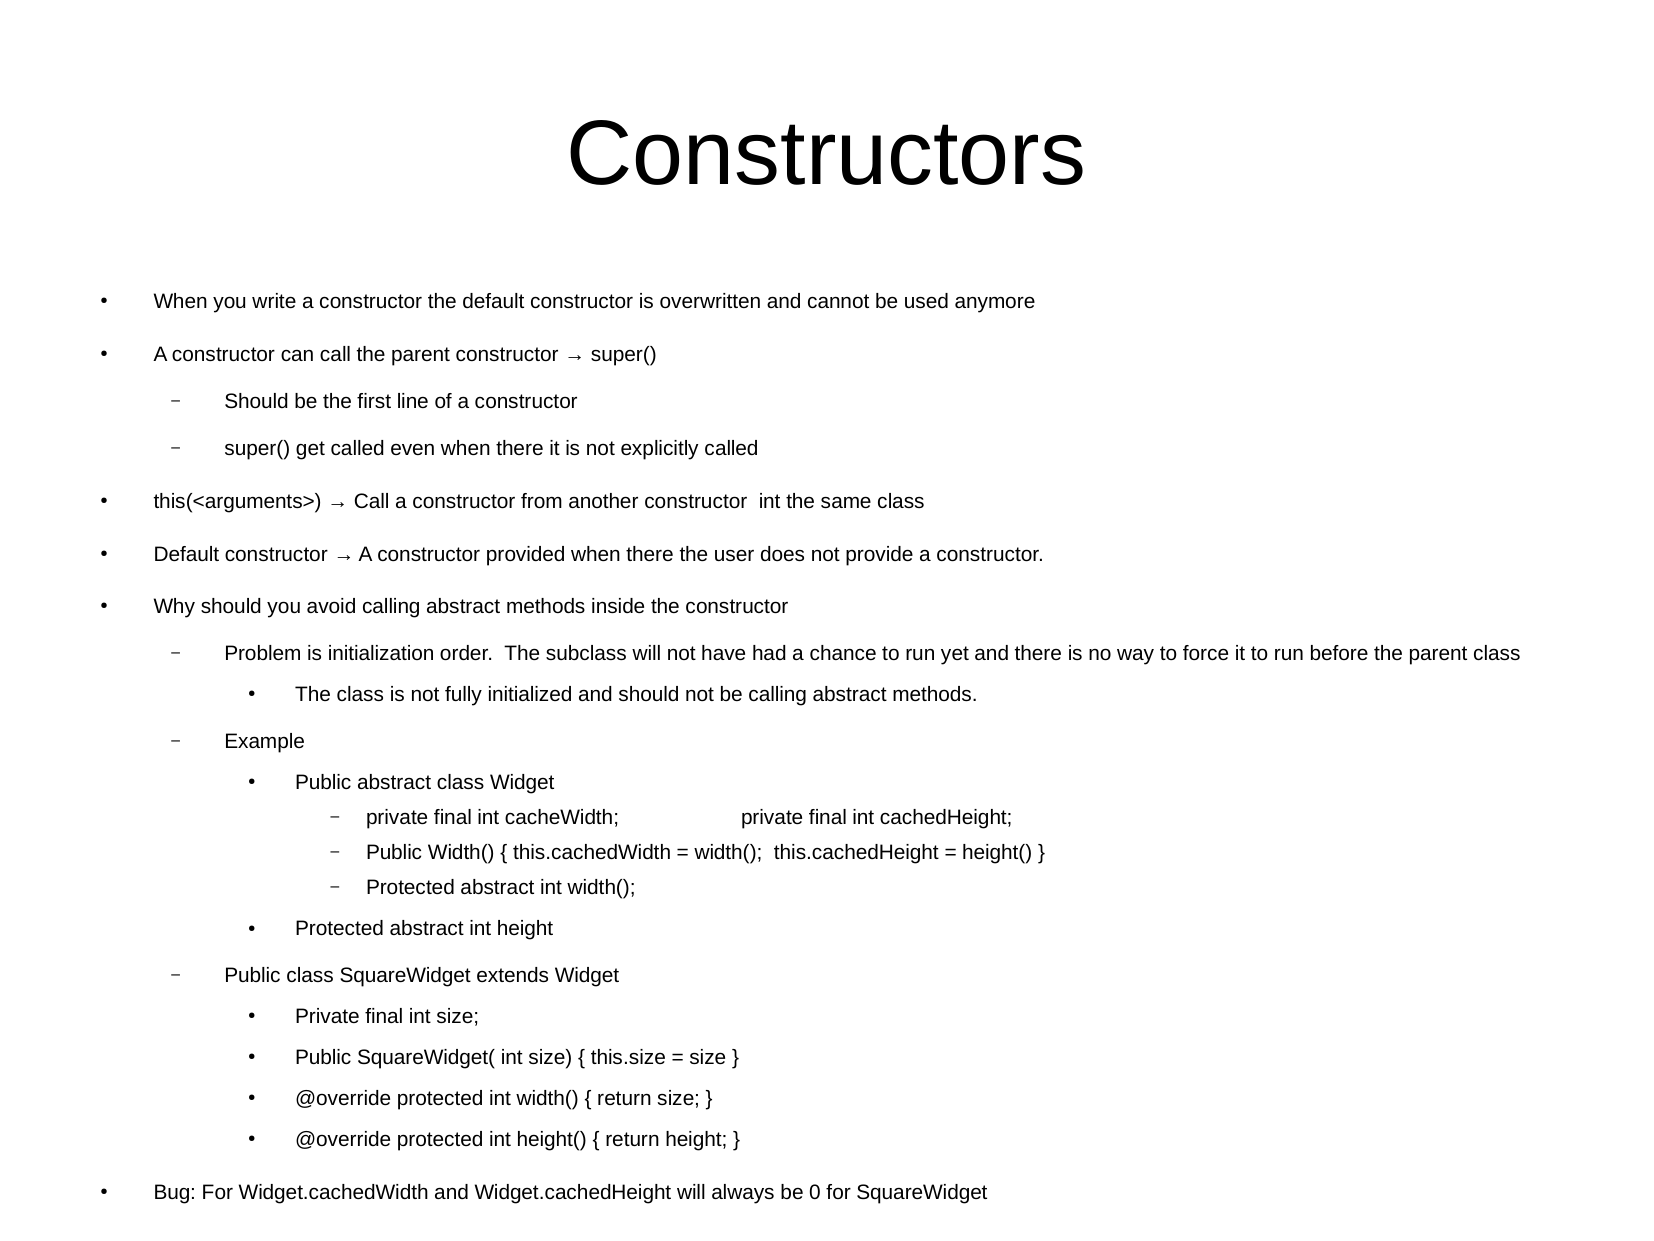

# Constructors
When you write a constructor the default constructor is overwritten and cannot be used anymore
A constructor can call the parent constructor → super()
Should be the first line of a constructor
super() get called even when there it is not explicitly called
this(<arguments>) → Call a constructor from another constructor int the same class
Default constructor → A constructor provided when there the user does not provide a constructor.
Why should you avoid calling abstract methods inside the constructor
Problem is initialization order. The subclass will not have had a chance to run yet and there is no way to force it to run before the parent class
The class is not fully initialized and should not be calling abstract methods.
Example
Public abstract class Widget
private final int cacheWidth; 		private final int cachedHeight;
Public Width() { this.cachedWidth = width(); this.cachedHeight = height() }
Protected abstract int width();
Protected abstract int height
Public class SquareWidget extends Widget
Private final int size;
Public SquareWidget( int size) { this.size = size }
@override protected int width() { return size; }
@override protected int height() { return height; }
Bug: For Widget.cachedWidth and Widget.cachedHeight will always be 0 for SquareWidget